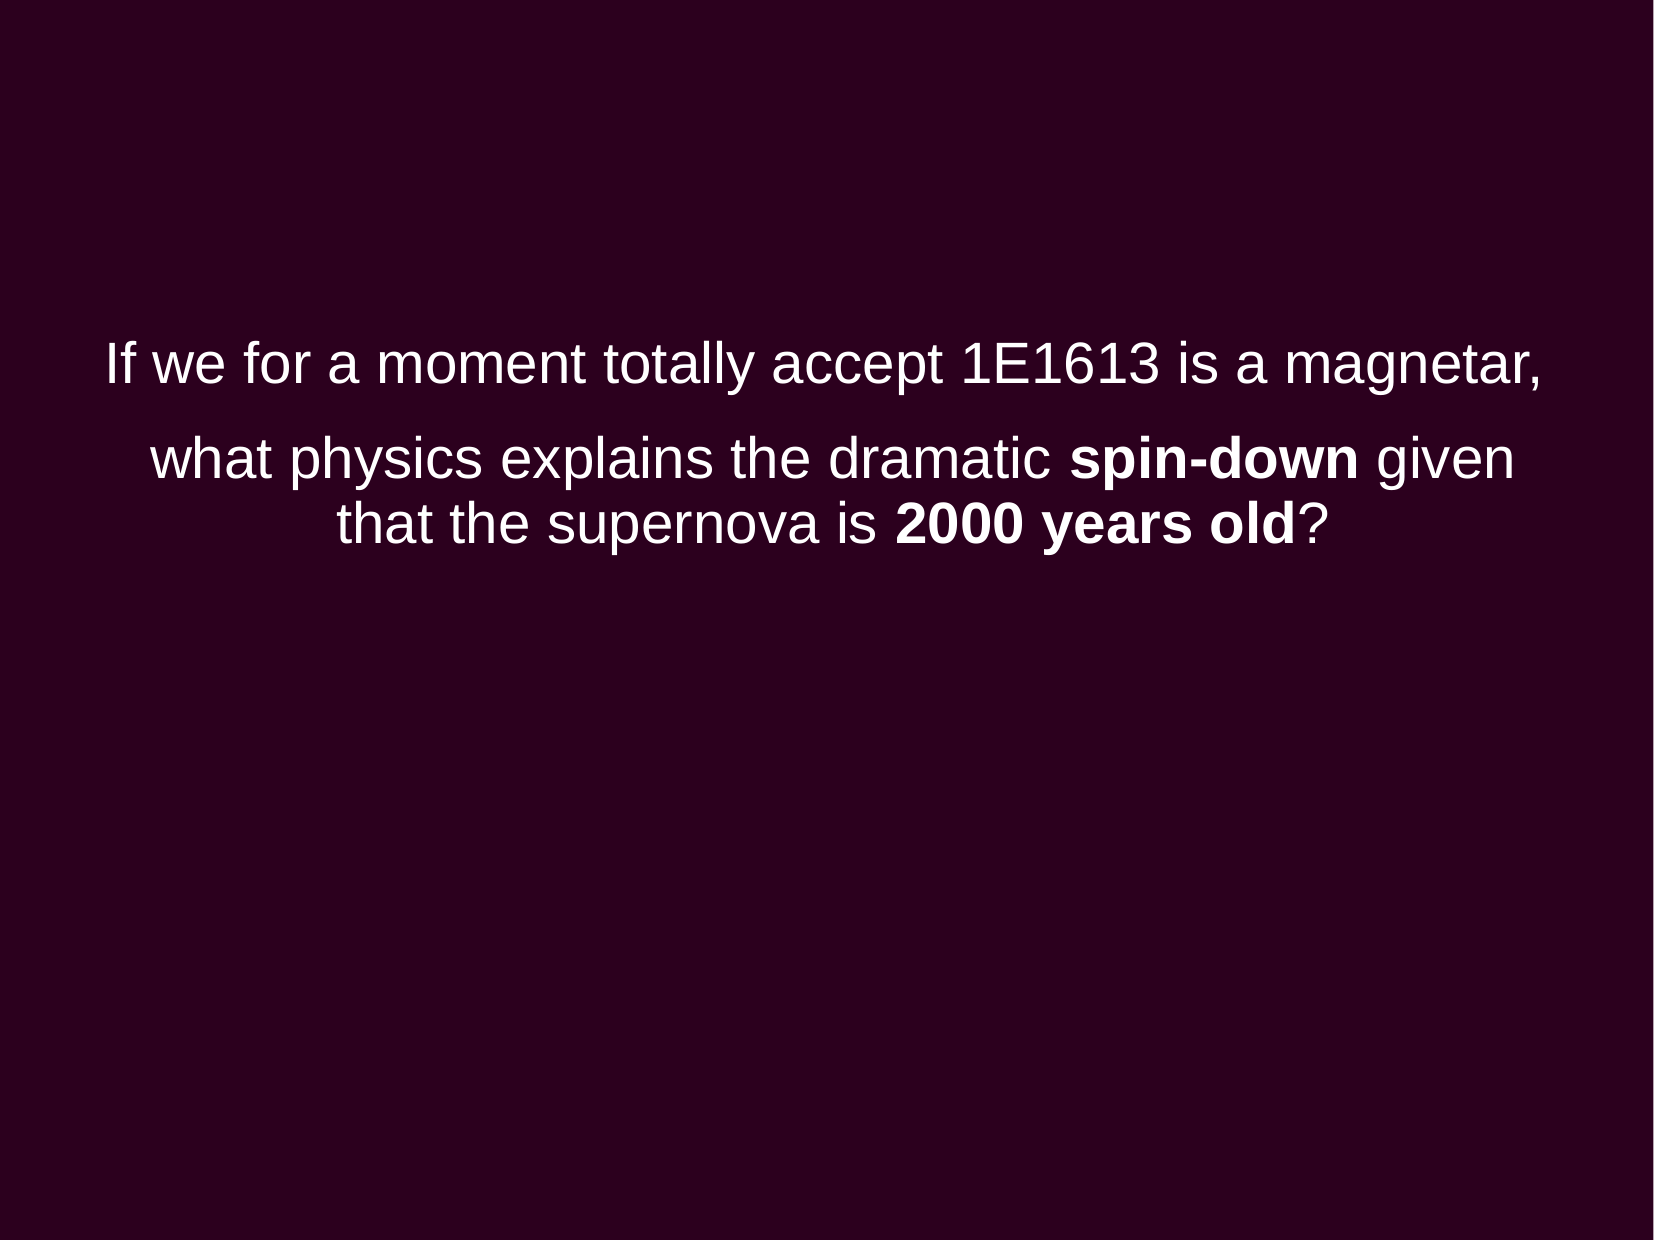

#
If we for a moment totally accept 1E1613 is a magnetar,
what physics explains the dramatic spin-down given that the supernova is 2000 years old?